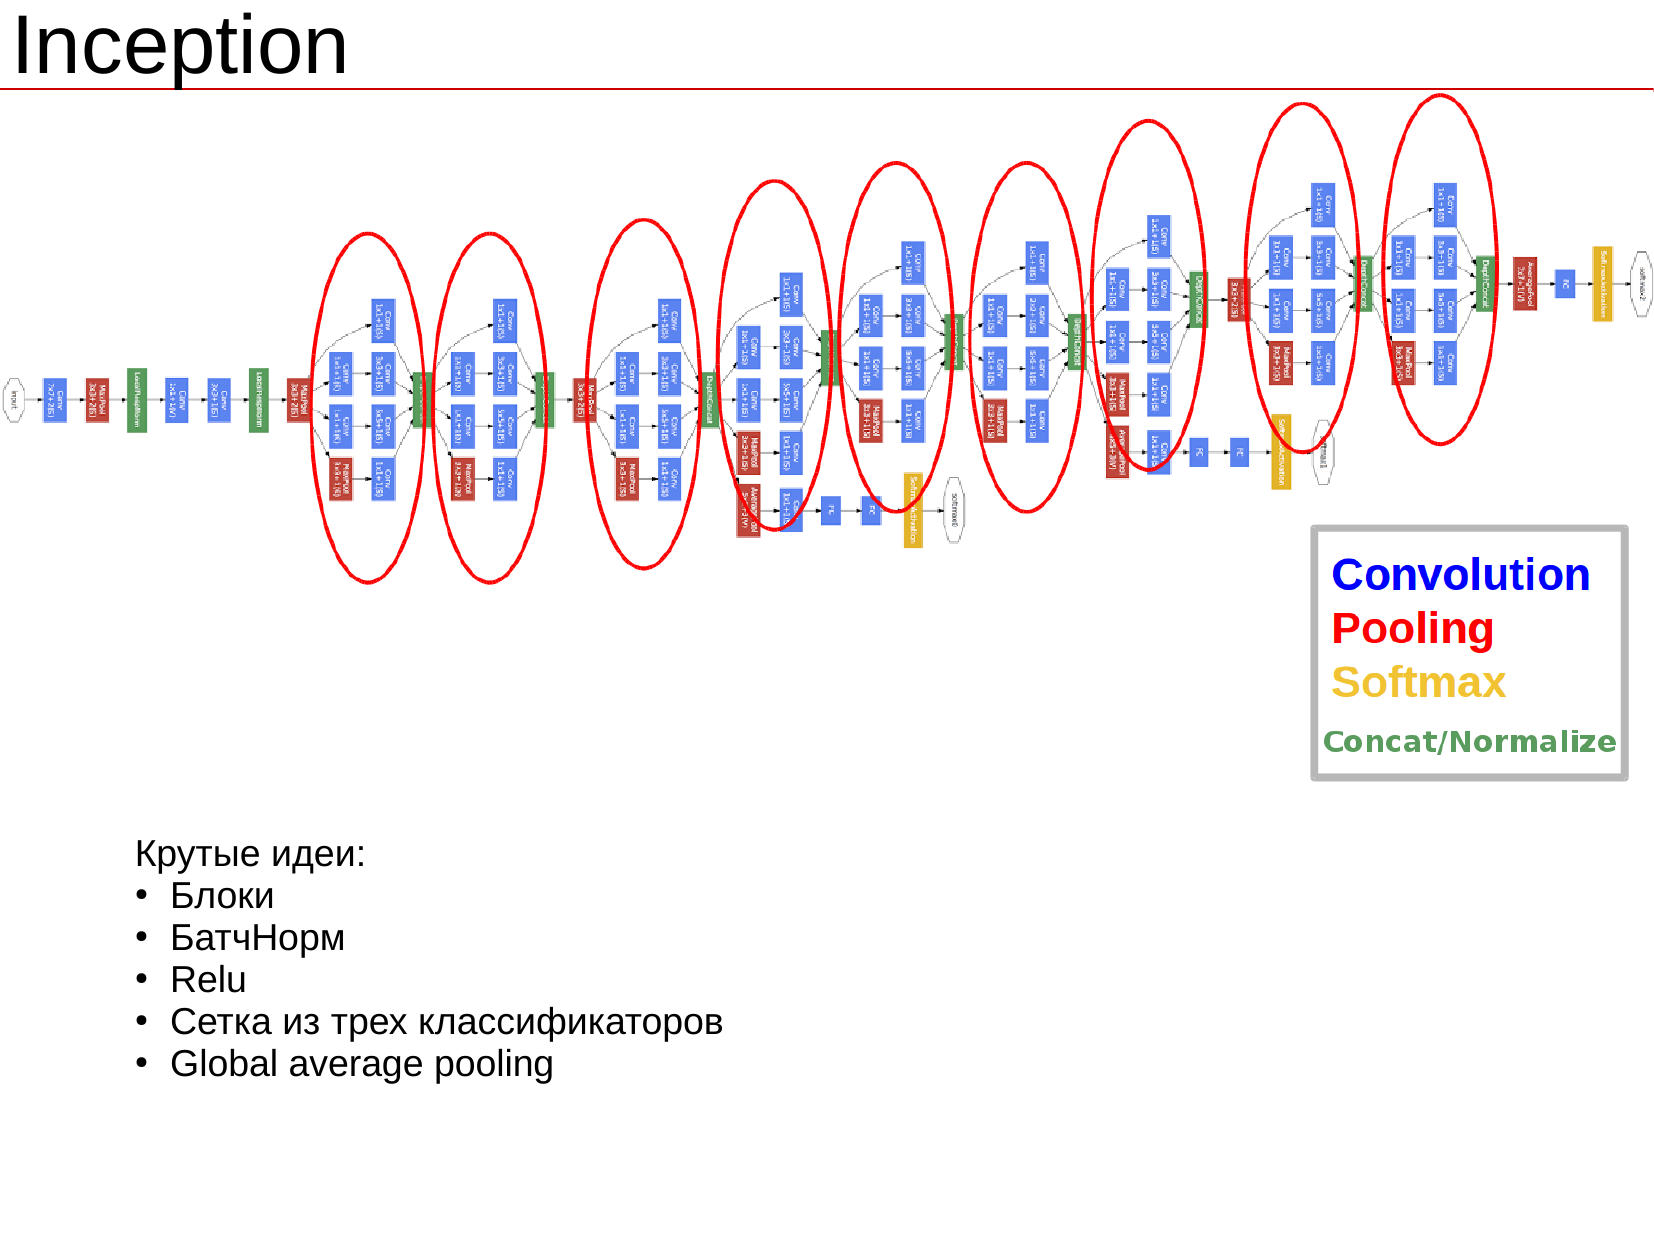

# Inception
Крутые идеи:
Блоки
БатчНорм
Relu
Сетка из трех классификаторов
Global average pooling